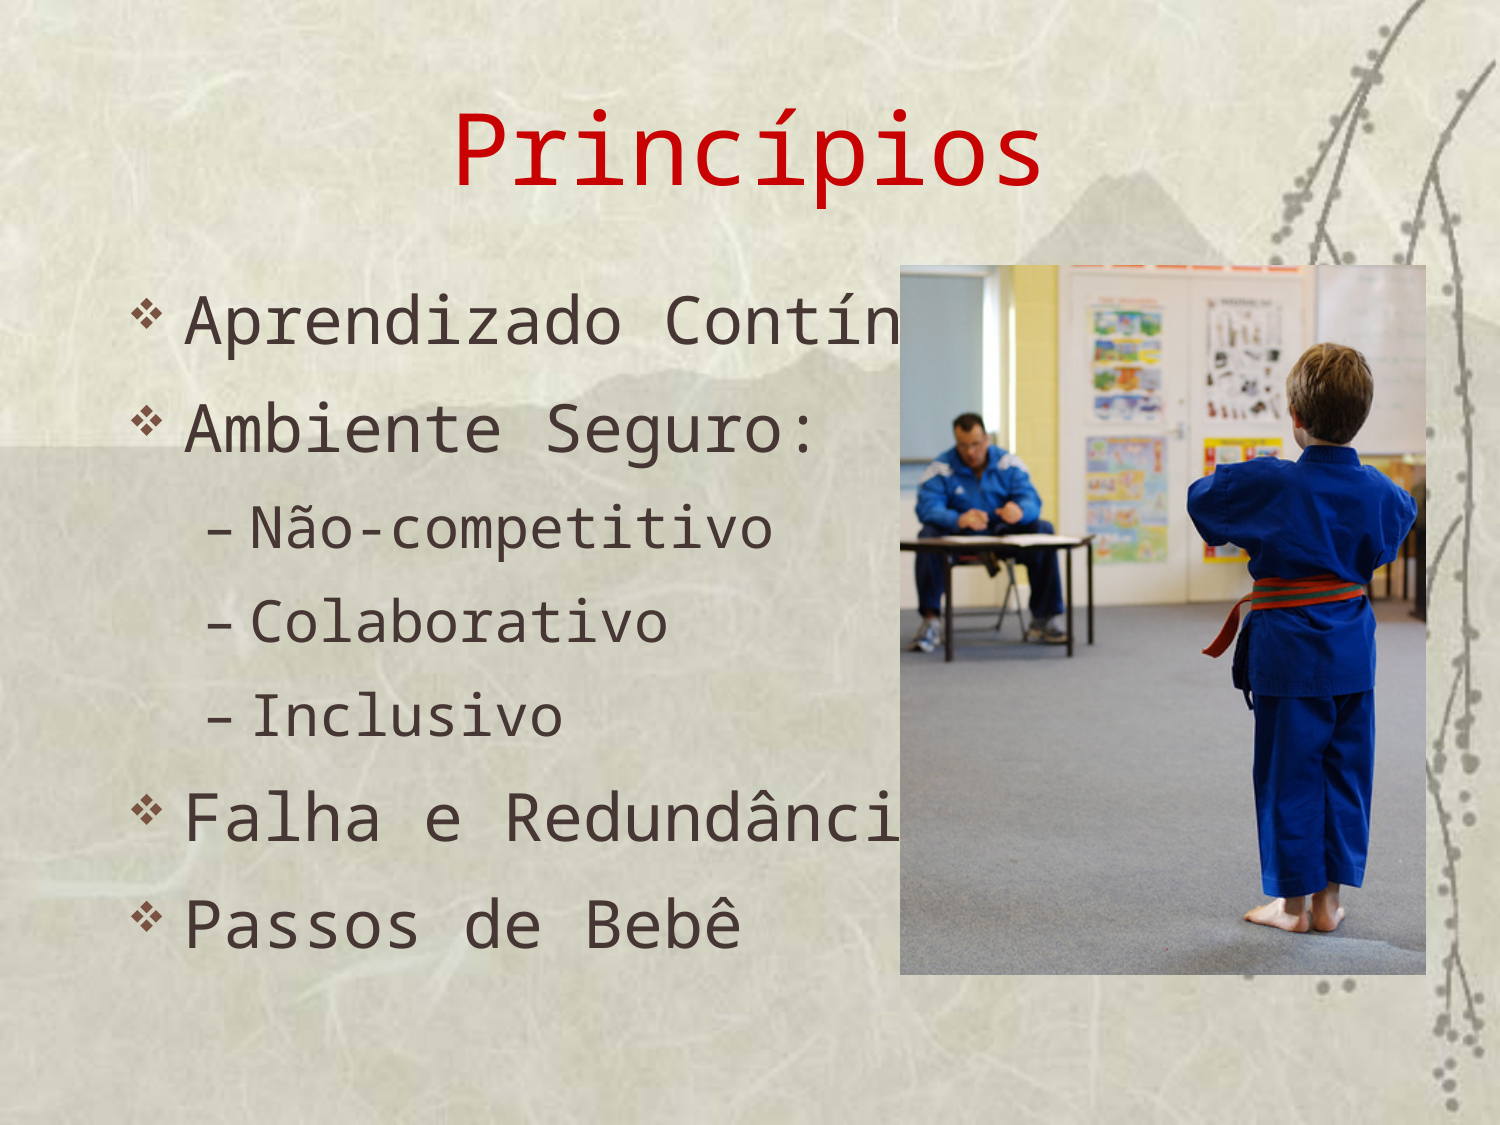

# Princípios
Aprendizado Contínuo
Ambiente Seguro:
Não-competitivo
Colaborativo
Inclusivo
Falha e Redundância
Passos de Bebê